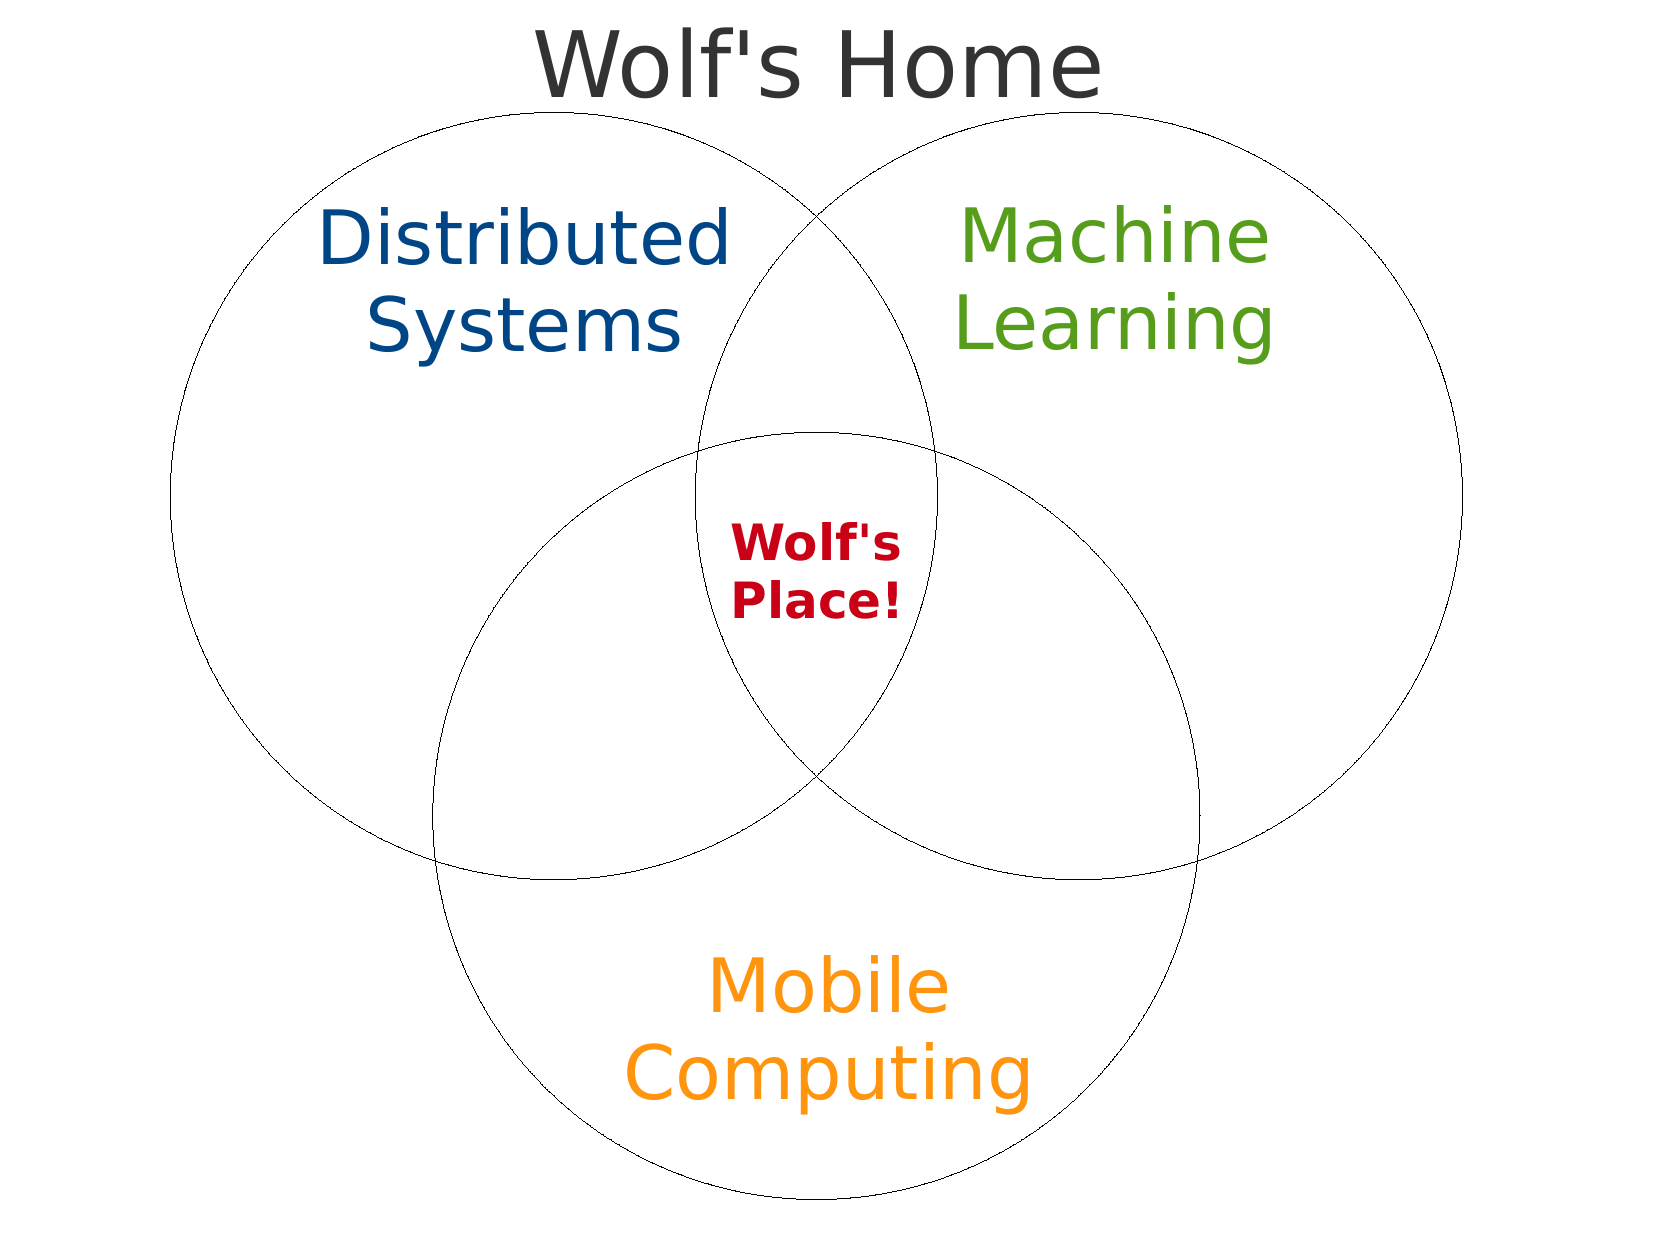

# Wolf's Home
Machine
Learning
Distributed
Systems
Wolf's
Place!
Mobile
Computing